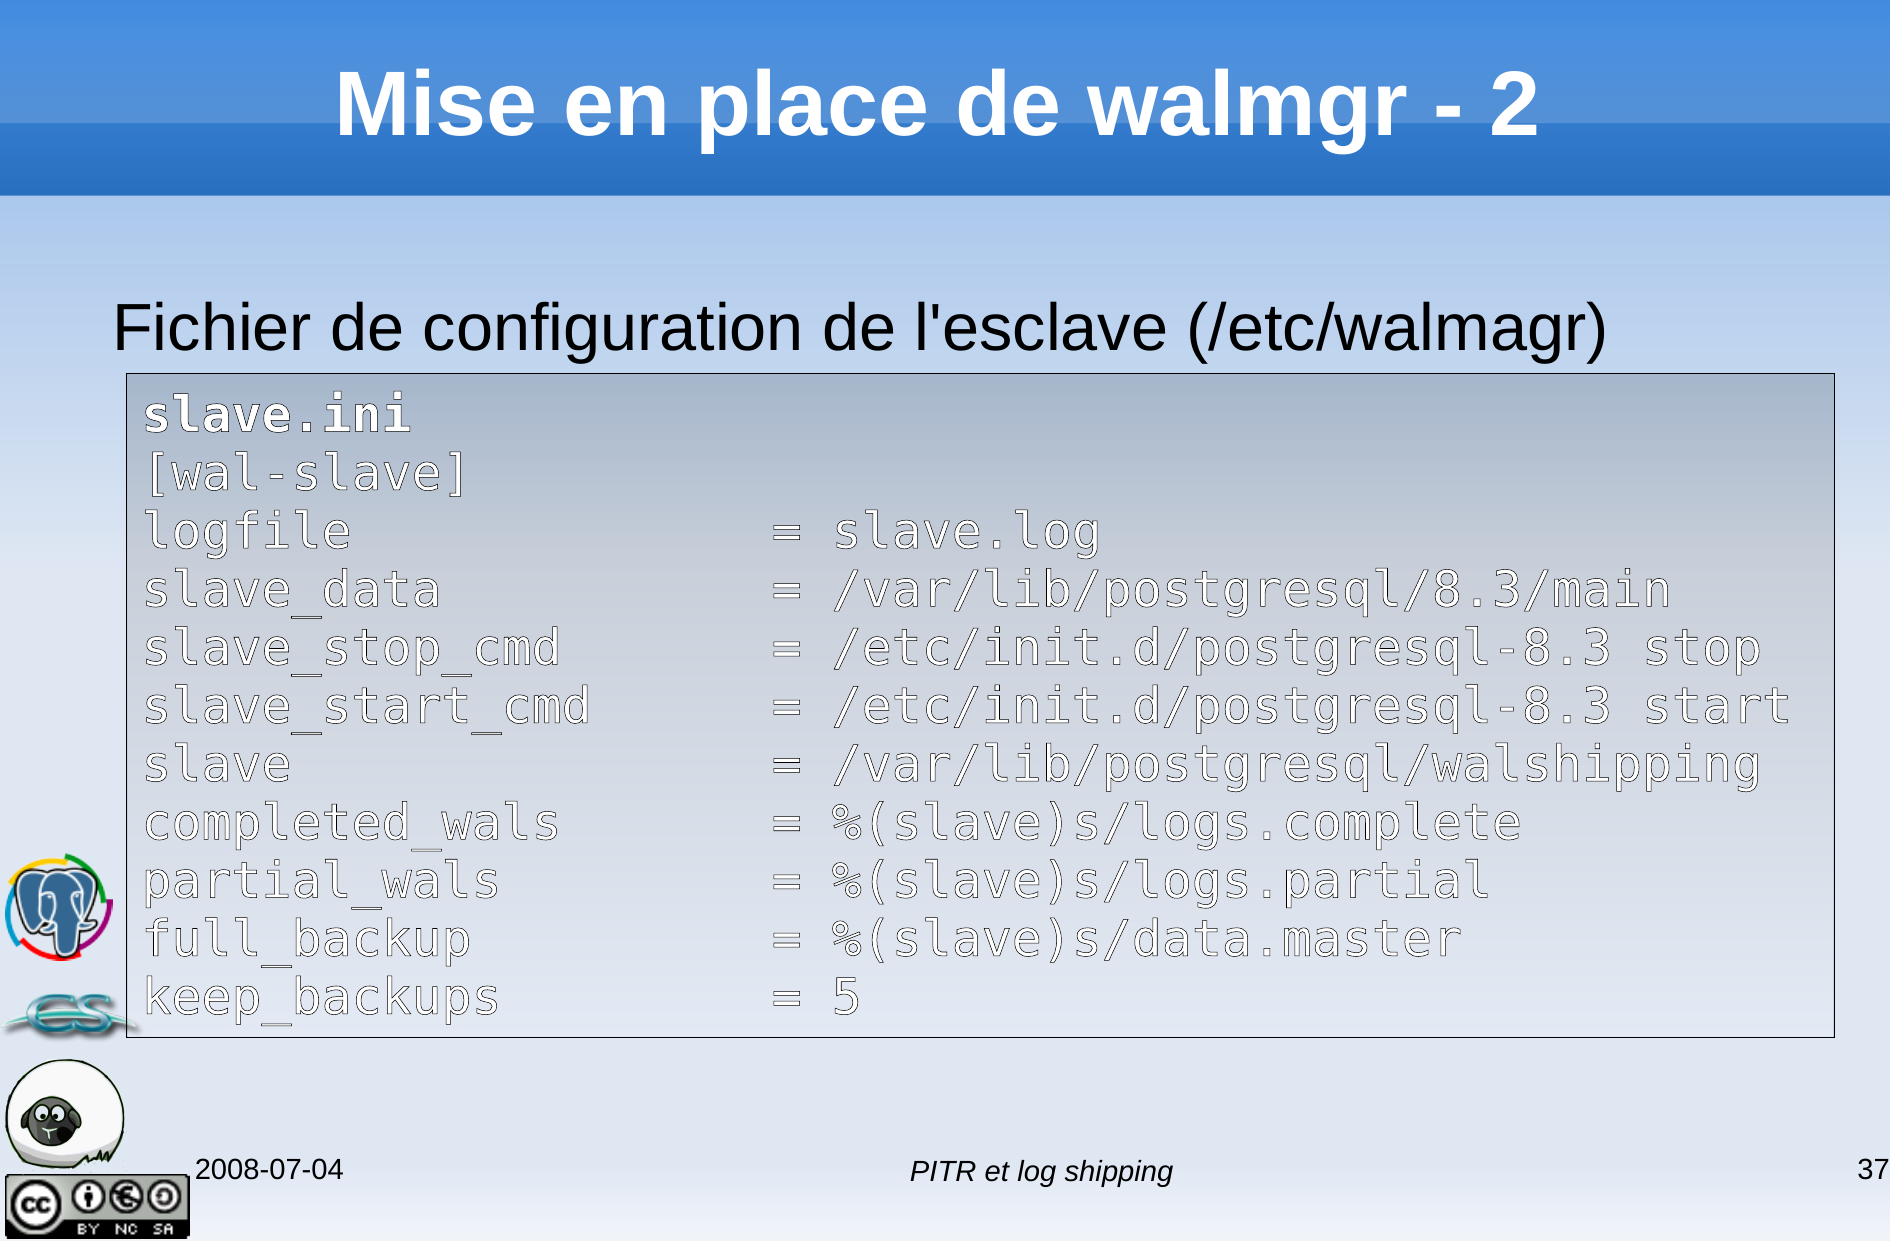

# Mise en place de walmgr - 2
Fichier de configuration de l'esclave (/etc/walmagr)
slave.ini
[wal-slave]
logfile = slave.log
slave_data = /var/lib/postgresql/8.3/main
slave_stop_cmd = /etc/init.d/postgresql-8.3 stop
slave_start_cmd = /etc/init.d/postgresql-8.3 start
slave = /var/lib/postgresql/walshipping
completed_wals = %(slave)s/logs.complete
partial_wals = %(slave)s/logs.partial
full_backup = %(slave)s/data.master
keep_backups = 5
2008-07-04
37
PITR et log shipping